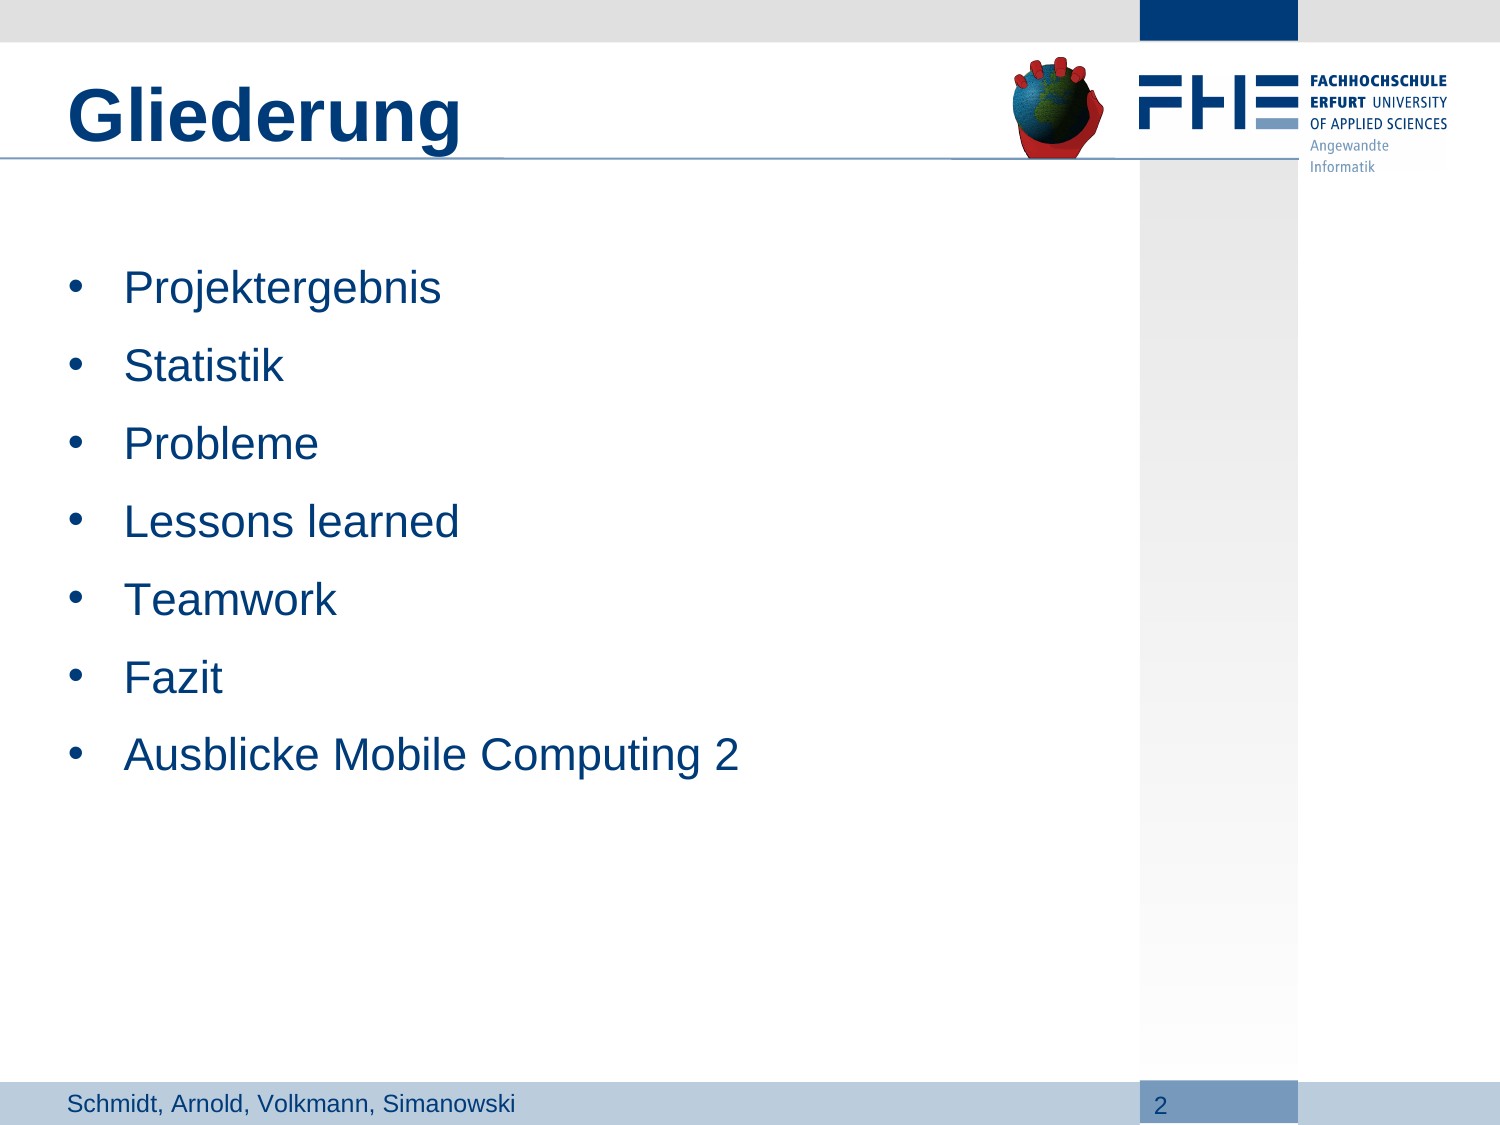

# Gliederung
Projektergebnis
Statistik
Probleme
Lessons learned
Teamwork
Fazit
Ausblicke Mobile Computing 2